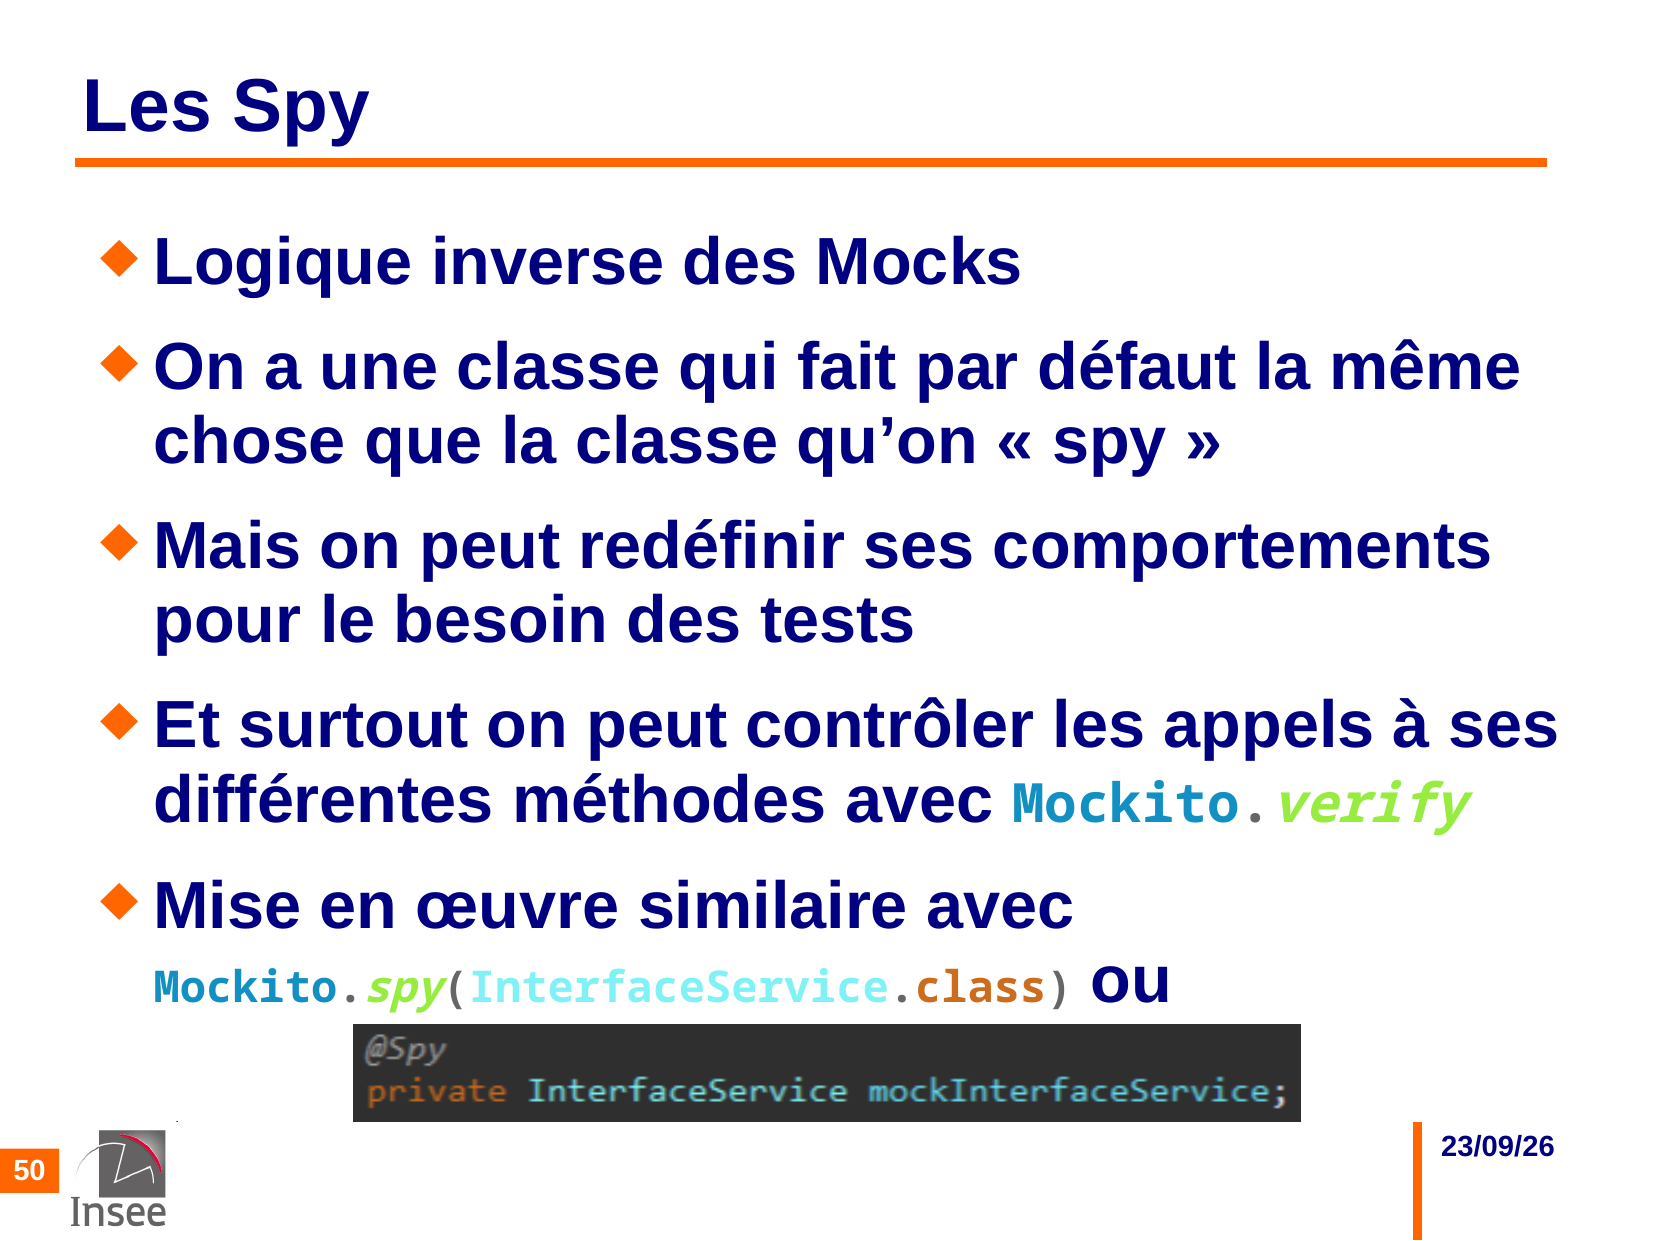

# Les Spy
Logique inverse des Mocks
On a une classe qui fait par défaut la même chose que la classe qu’on « spy »
Mais on peut redéfinir ses comportements pour le besoin des tests
Et surtout on peut contrôler les appels à ses différentes méthodes avec Mockito.verify
Mise en œuvre similaire avec Mockito.spy(InterfaceService.class) ou
50